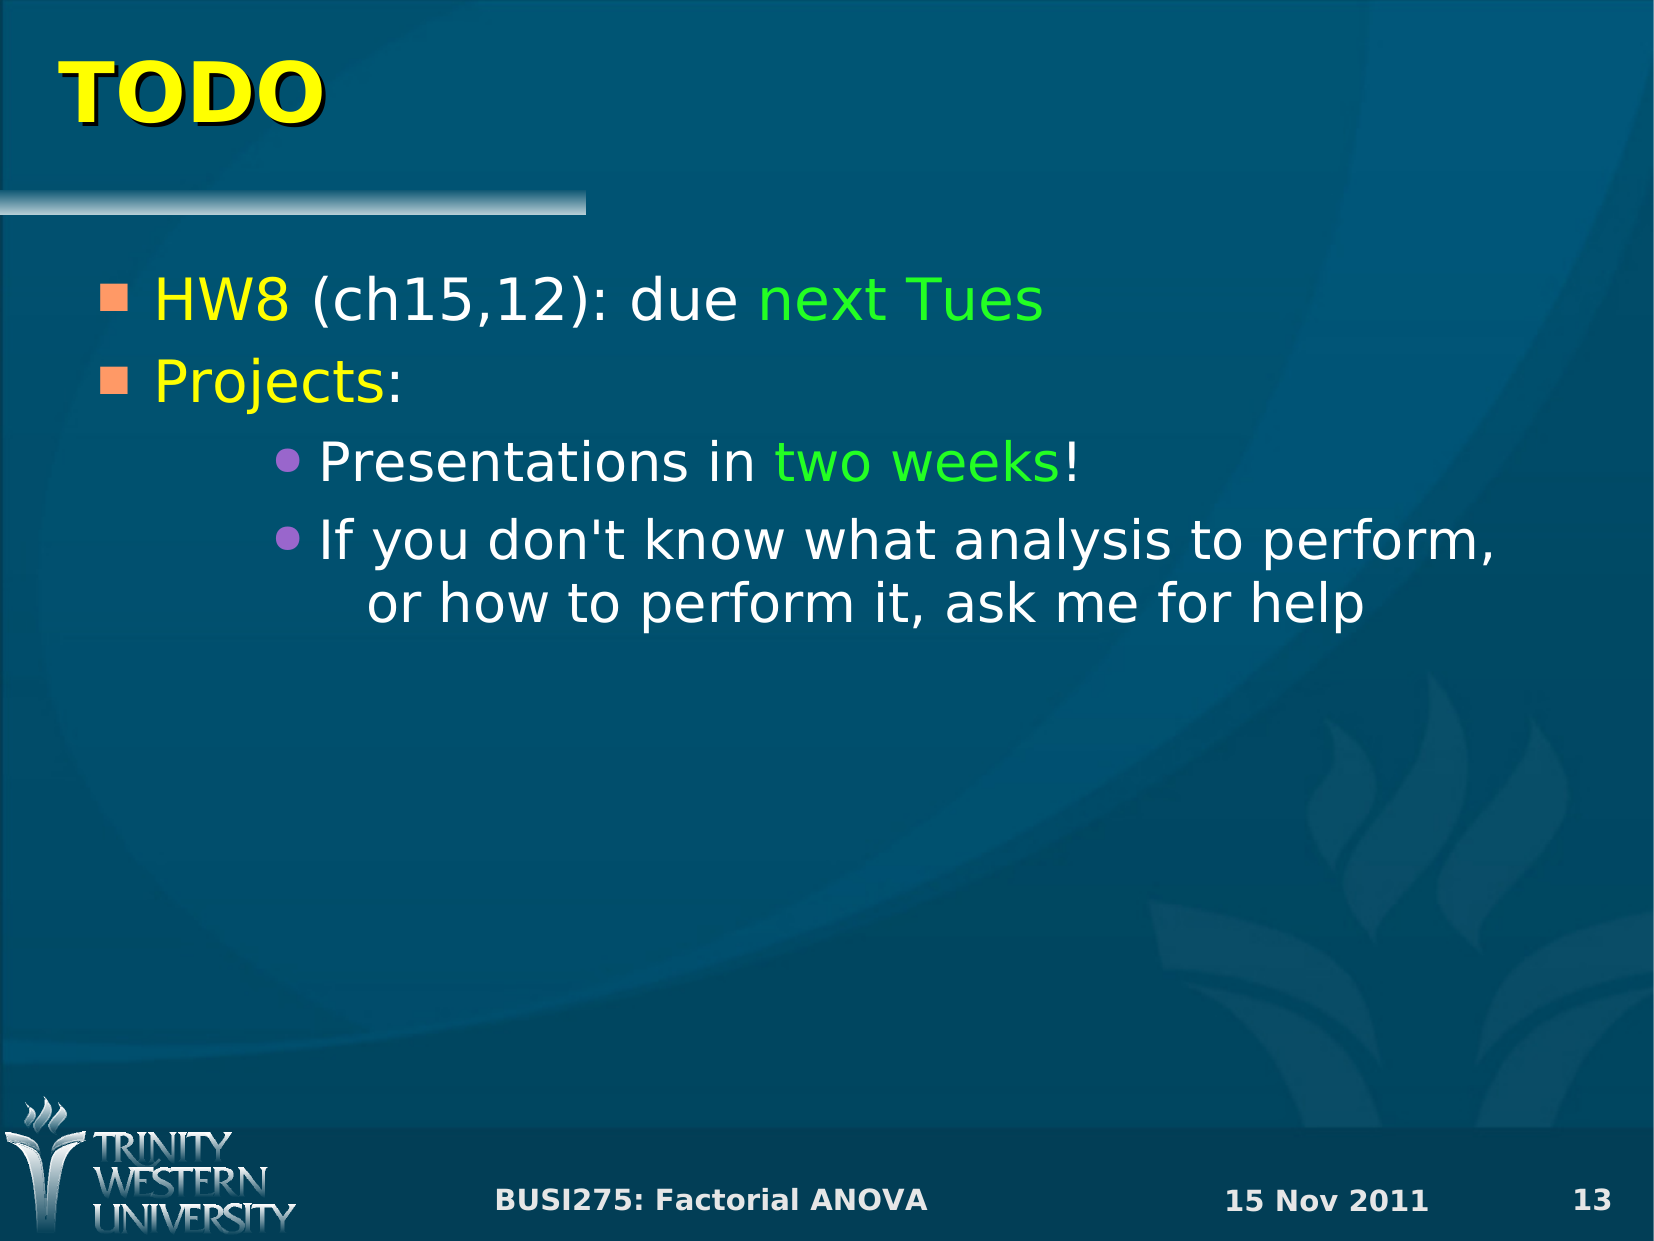

# TODO
HW8 (ch15,12): due next Tues
Projects:
Presentations in two weeks!
If you don't know what analysis to perform, or how to perform it, ask me for help
BUSI275: Factorial ANOVA
15 Nov 2011
13